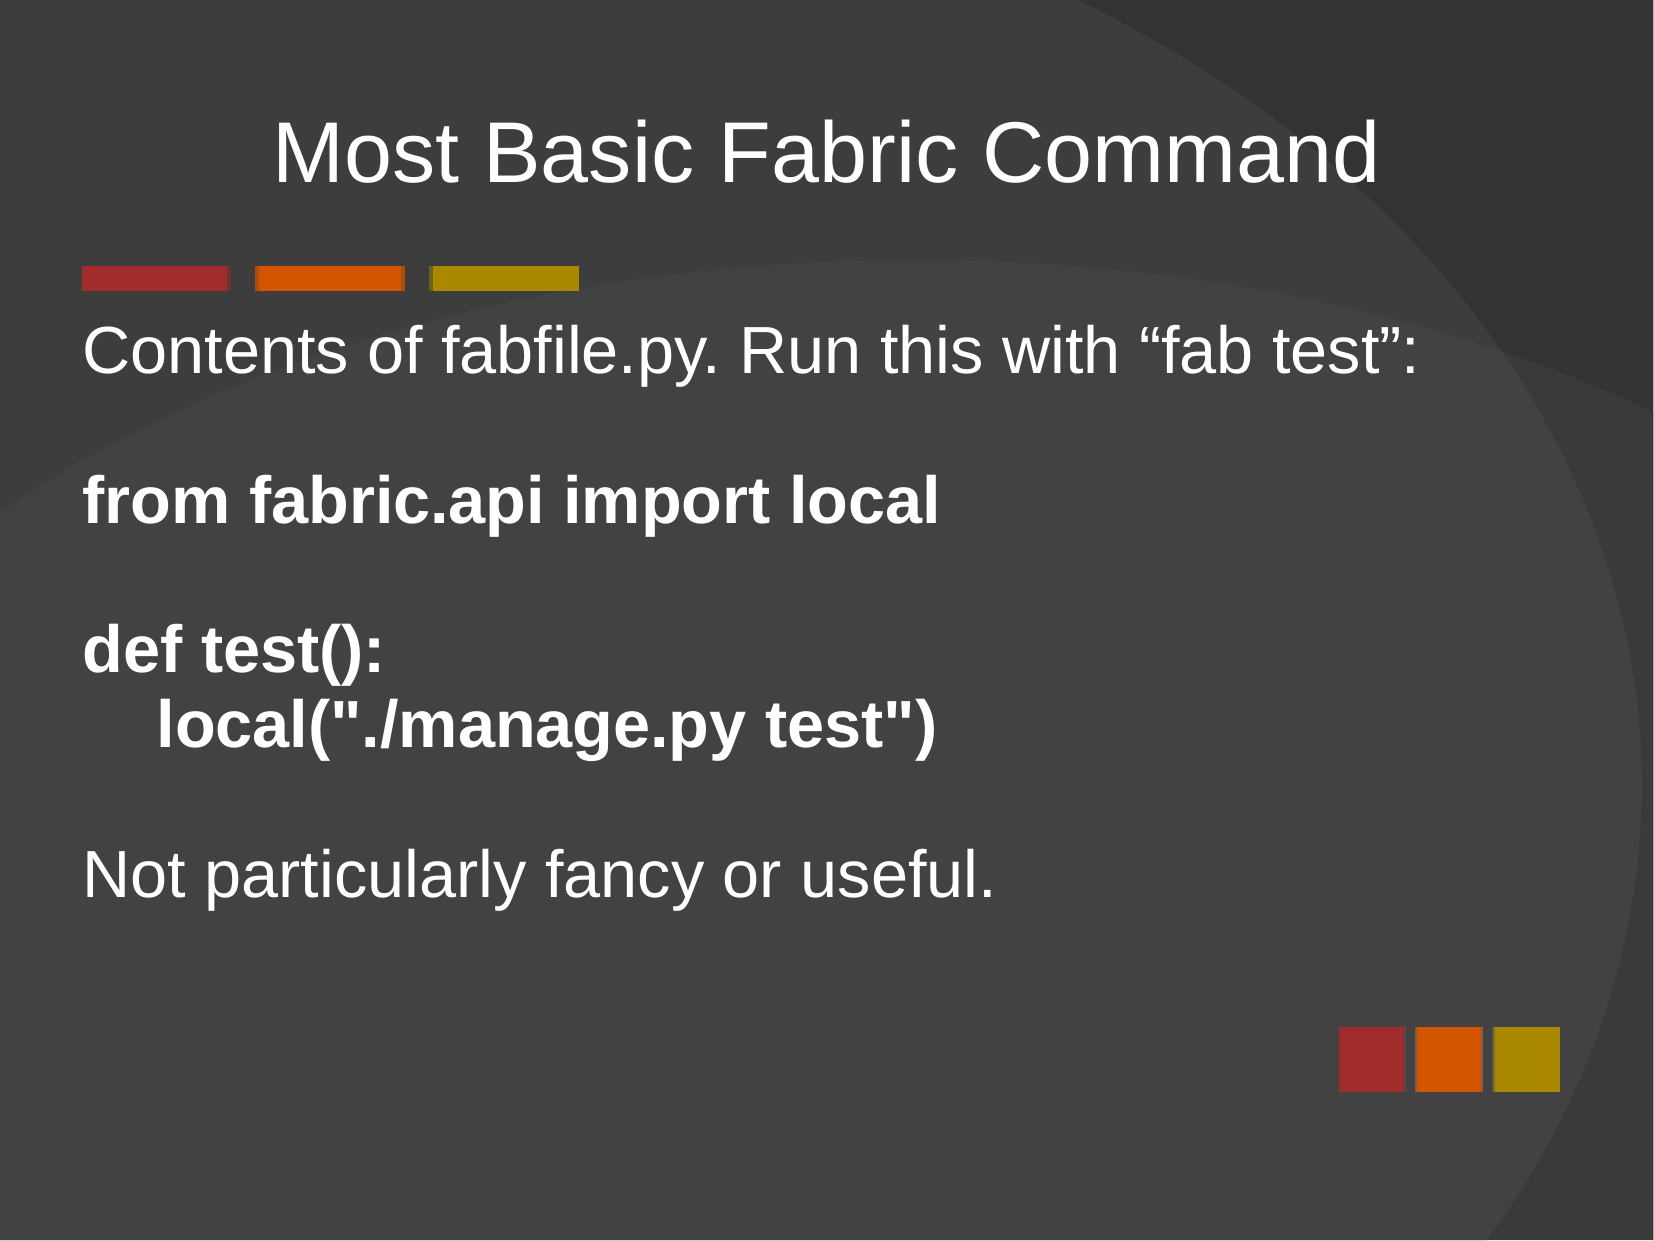

# Most Basic Fabric Command
Contents of fabfile.py. Run this with “fab test”:
from fabric.api import local
def test():
 local("./manage.py test")
Not particularly fancy or useful.